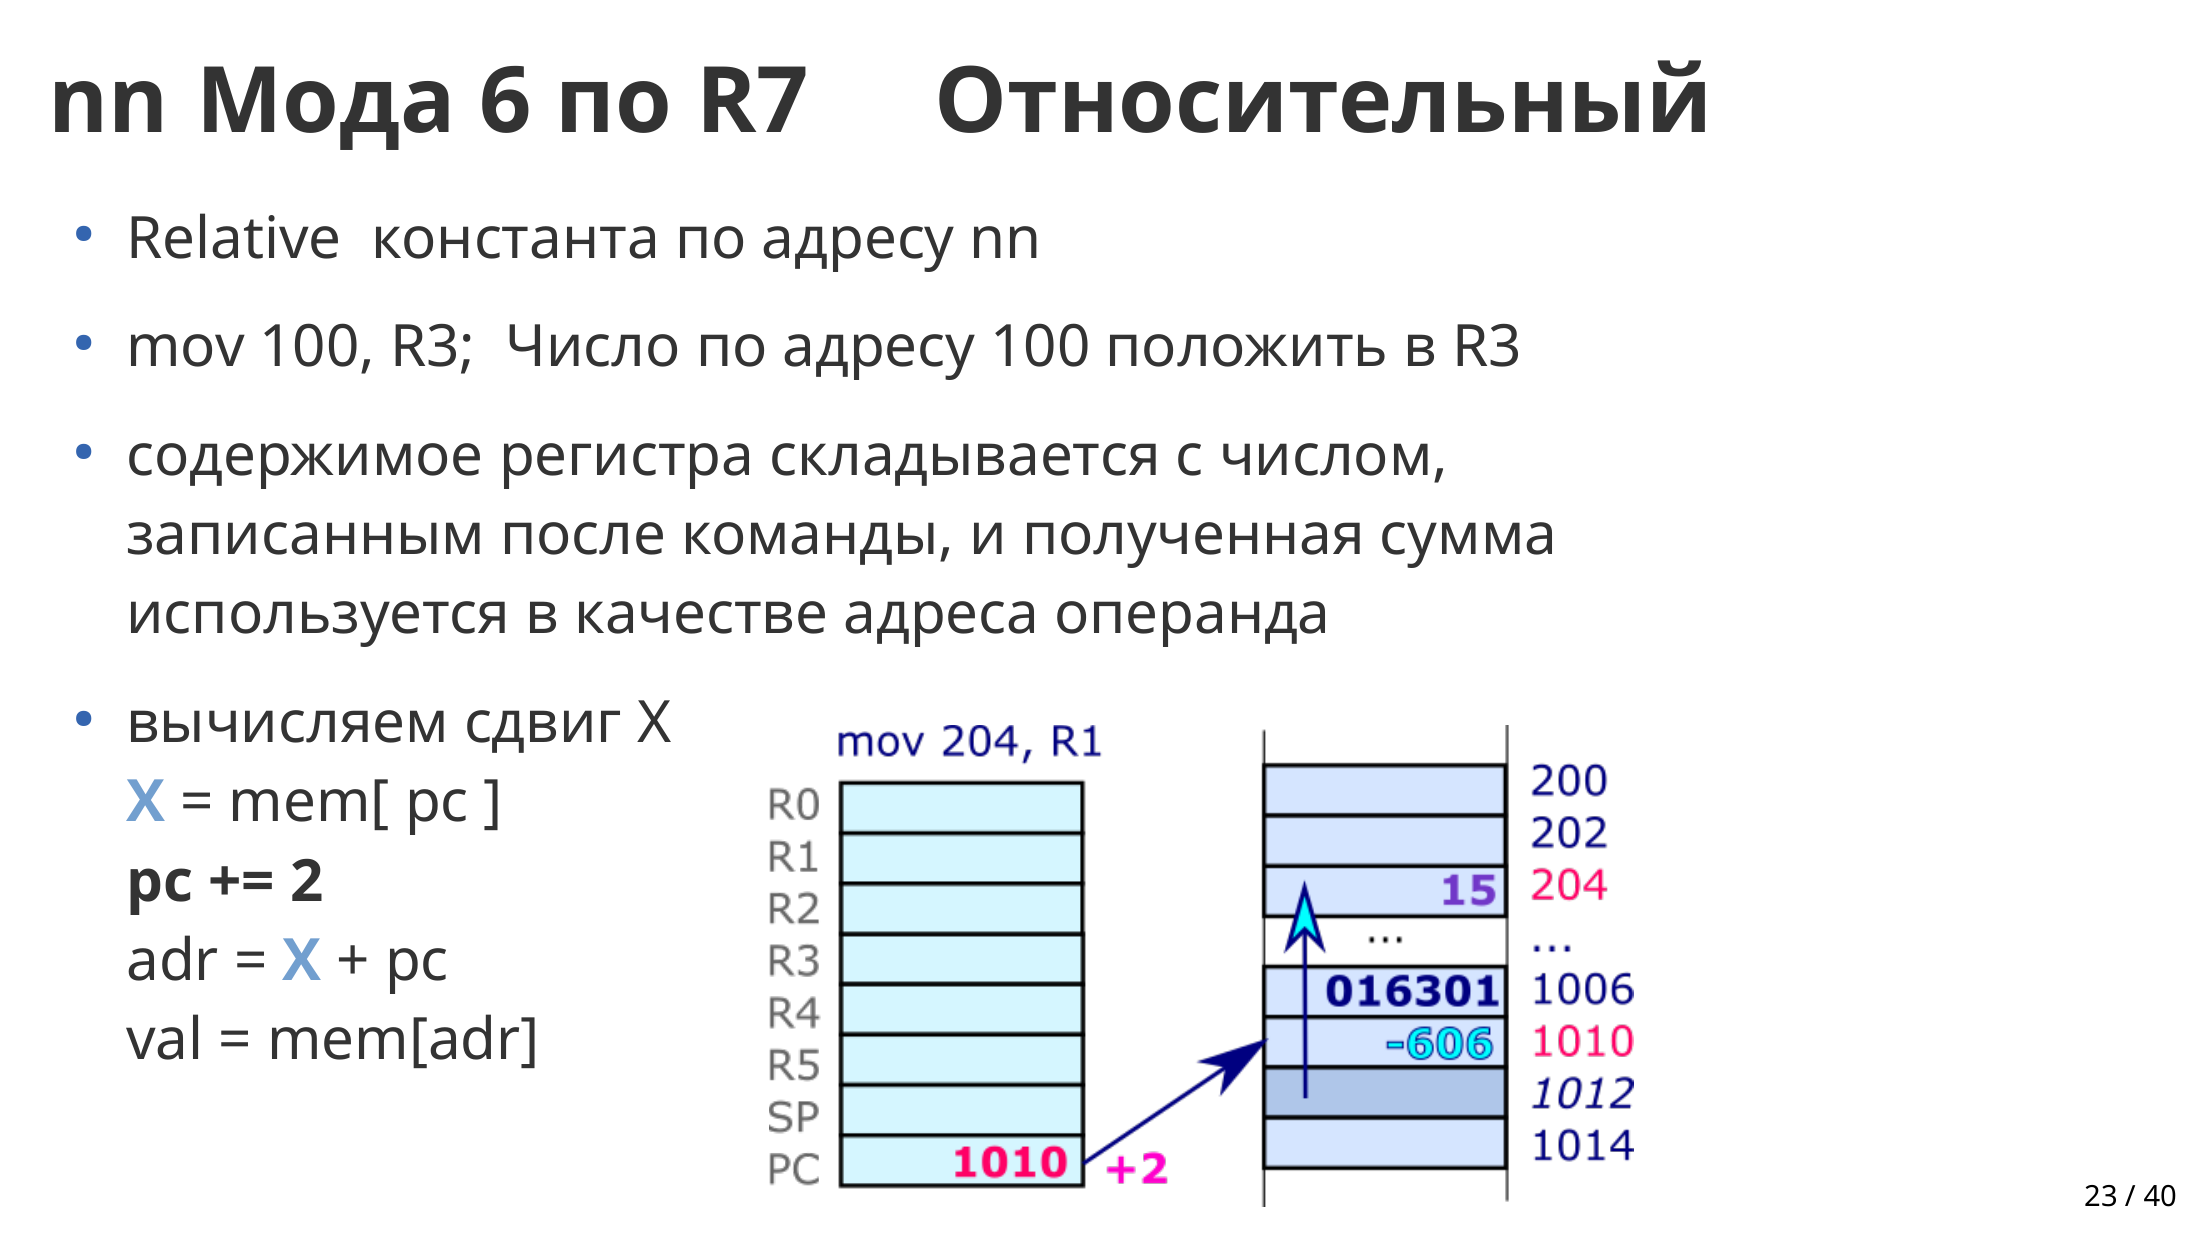

# nn	Мода 6 по R7		Относительный
Relative константа по адресу nn
mov 100, R3; Число по адресу 100 положить в R3
содержимое регистра складывается с числом, записанным после команды, и полученная сумма используется в качестве адреса операнда
вычисляем сдвиг Х
X = mem[ pc ]
pc += 2
adr = X + pc
val = mem[adr]
23